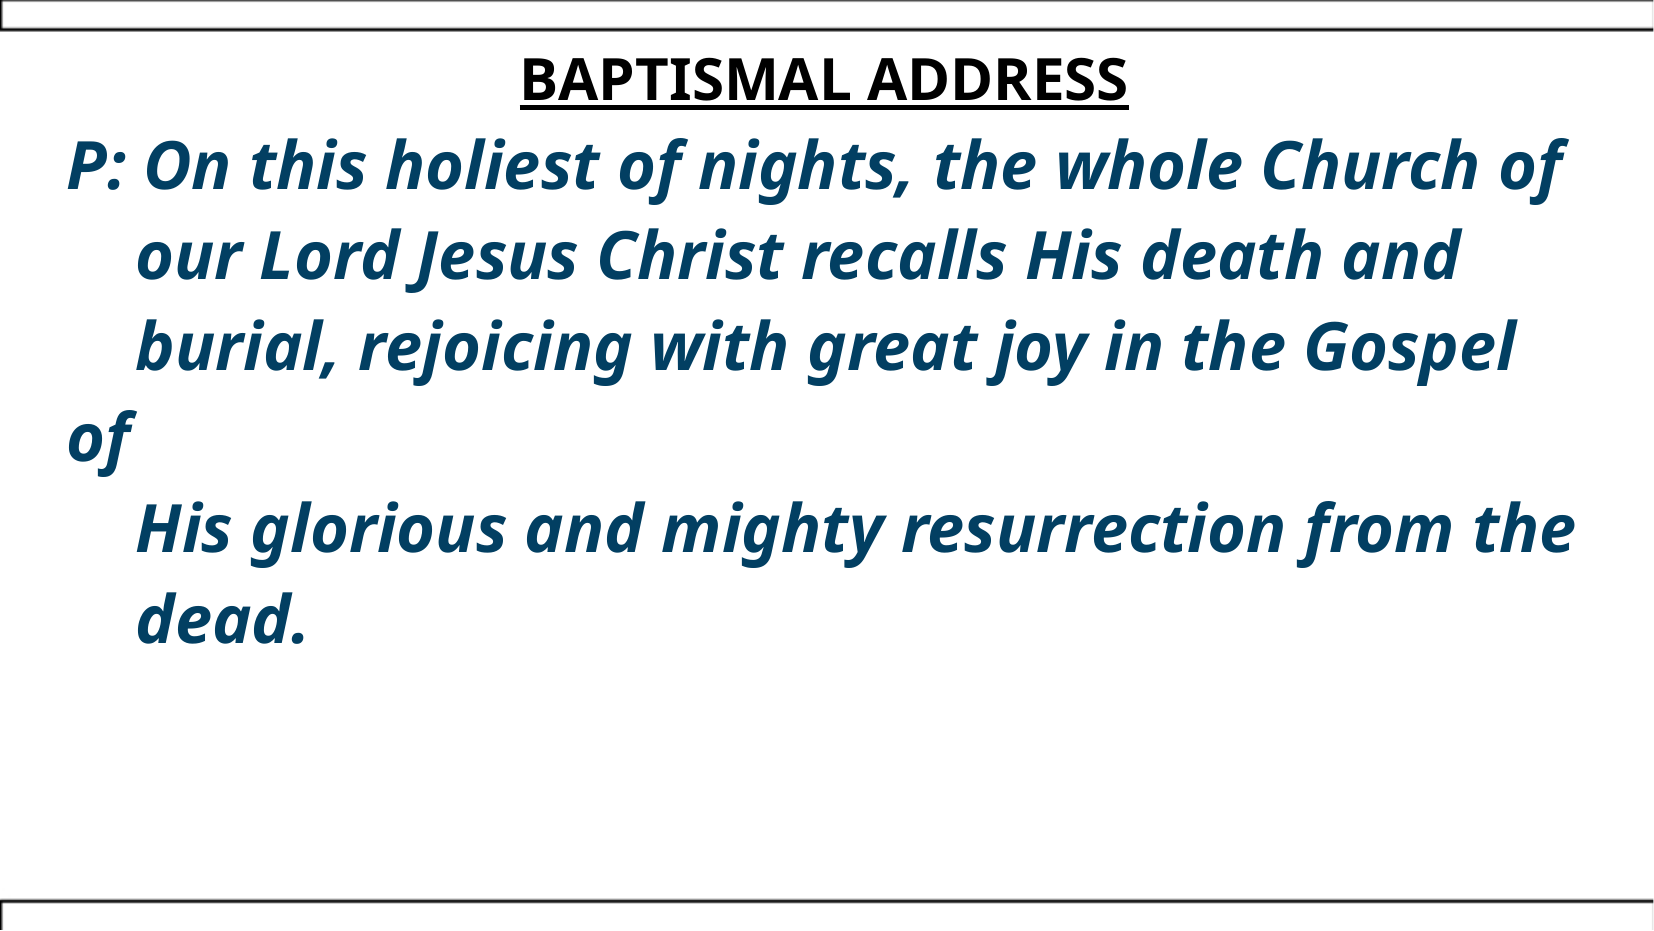

BAPTISMAL ADDRESS
P: On this holiest of nights, the whole Church of
 our Lord Jesus Christ recalls His death and
 burial, rejoicing with great joy in the Gospel of
 His glorious and mighty resurrection from the
 dead.